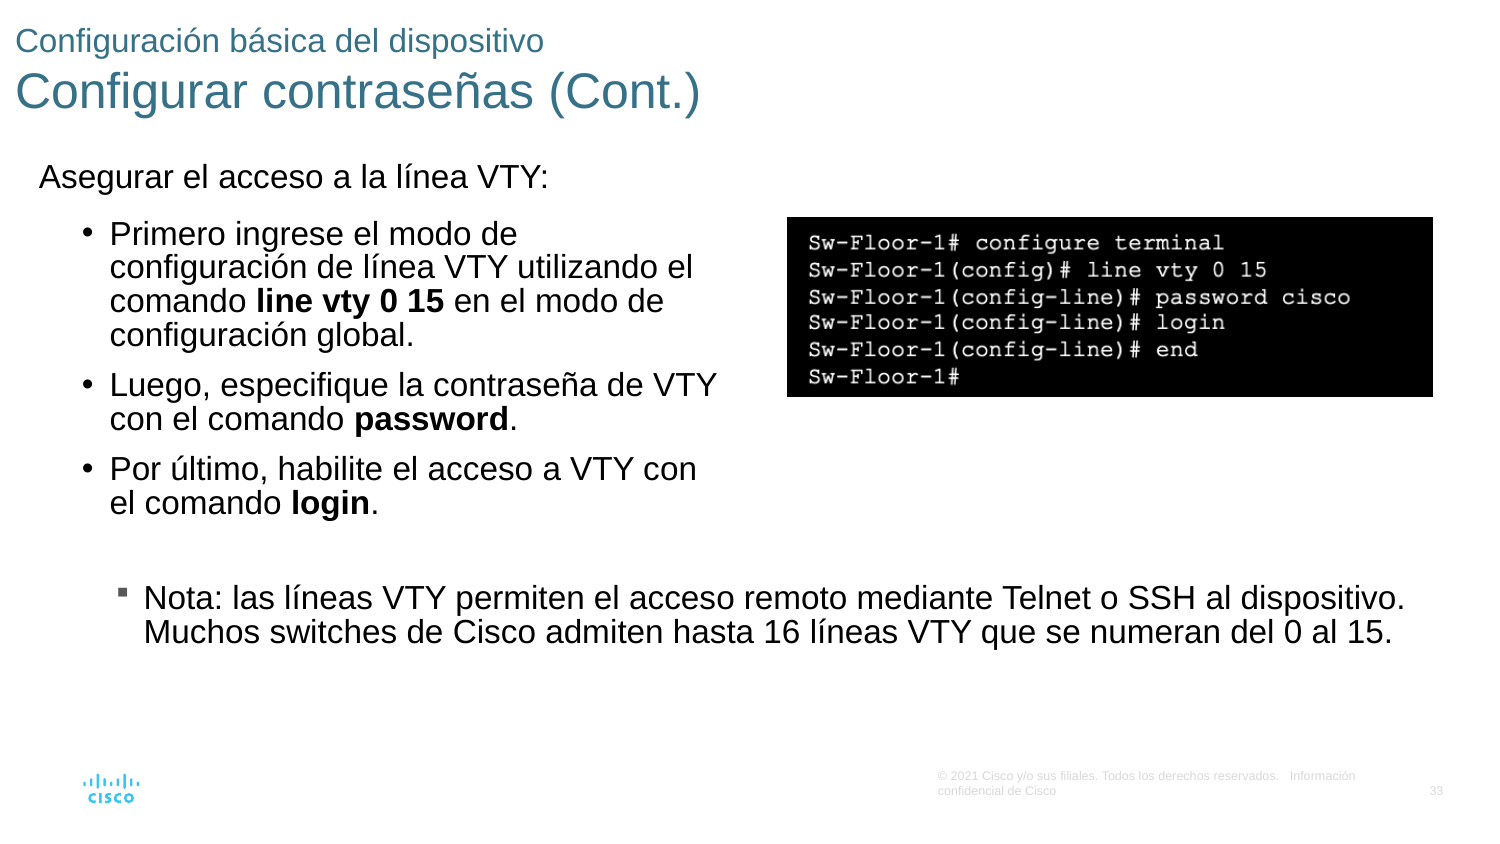

# Configuración básica del dispositivo Configurar contraseñas (Cont.)
Asegurar el acceso a la línea VTY:
Primero ingrese el modo de configuración de línea VTY utilizando el comando line vty 0 15 en el modo de configuración global.
Luego, especifique la contraseña de VTY con el comando password.
Por último, habilite el acceso a VTY con el comando login.
Nota: las líneas VTY permiten el acceso remoto mediante Telnet o SSH al dispositivo. Muchos switches de Cisco admiten hasta 16 líneas VTY que se numeran del 0 al 15.